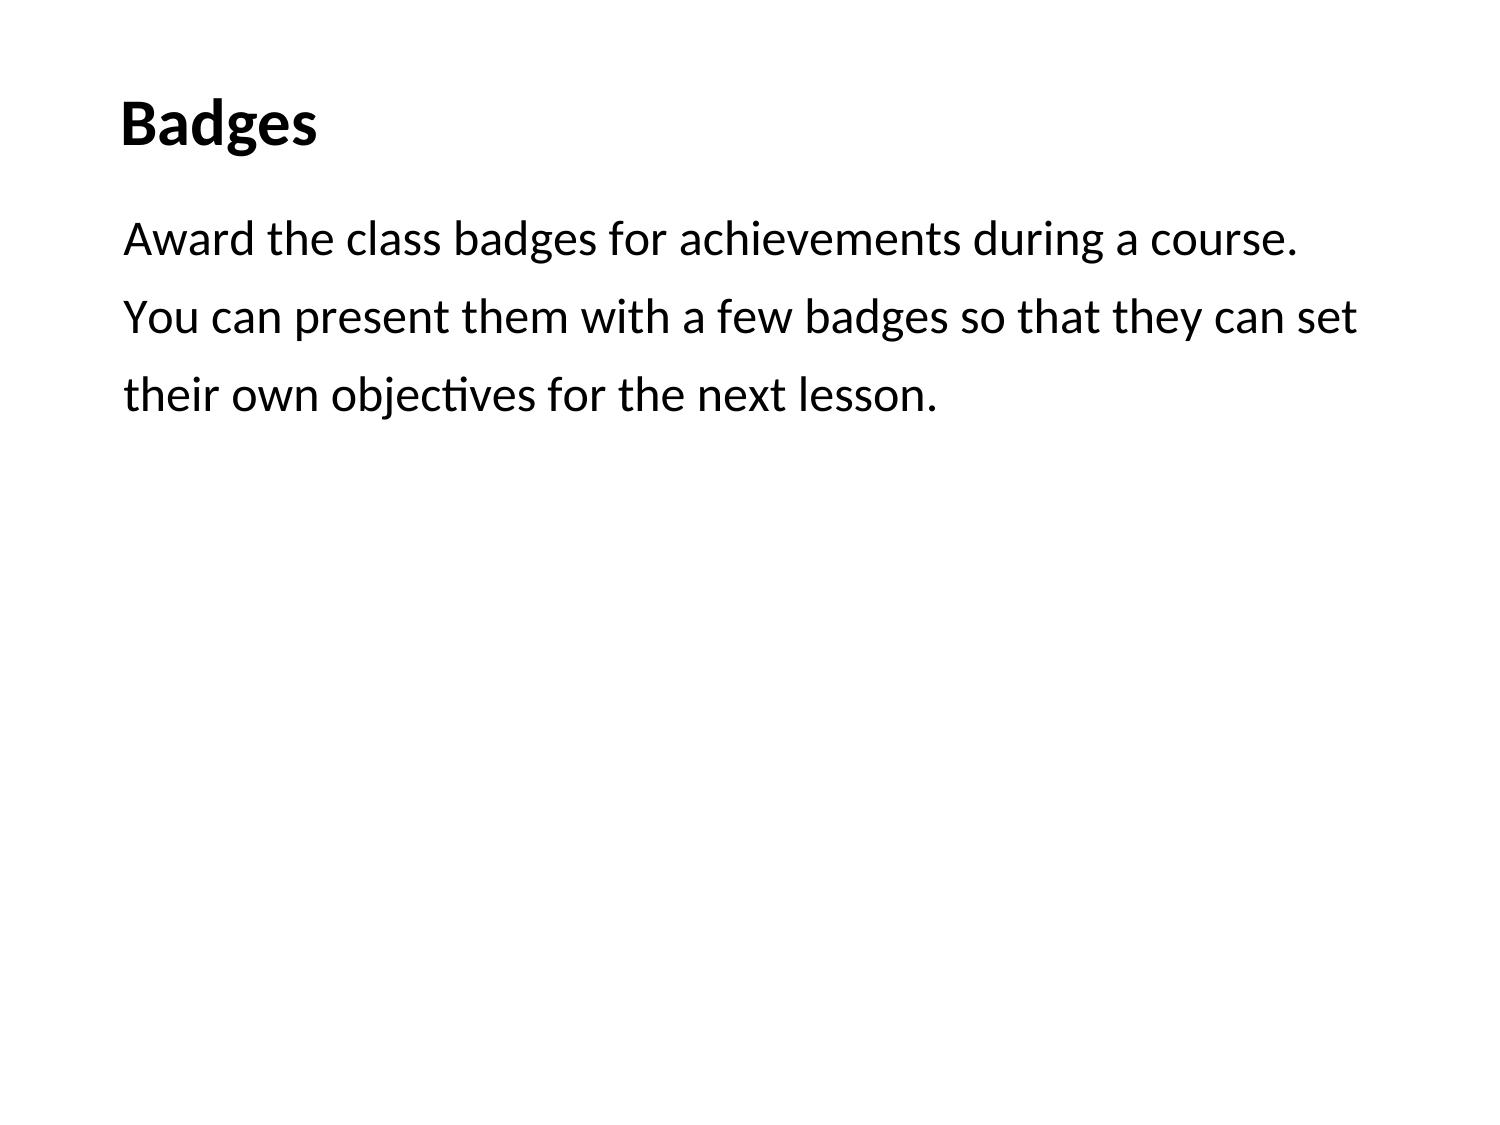

Badges
Award the class badges for achievements during a course.
You can present them with a few badges so that they can set their own objectives for the next lesson.